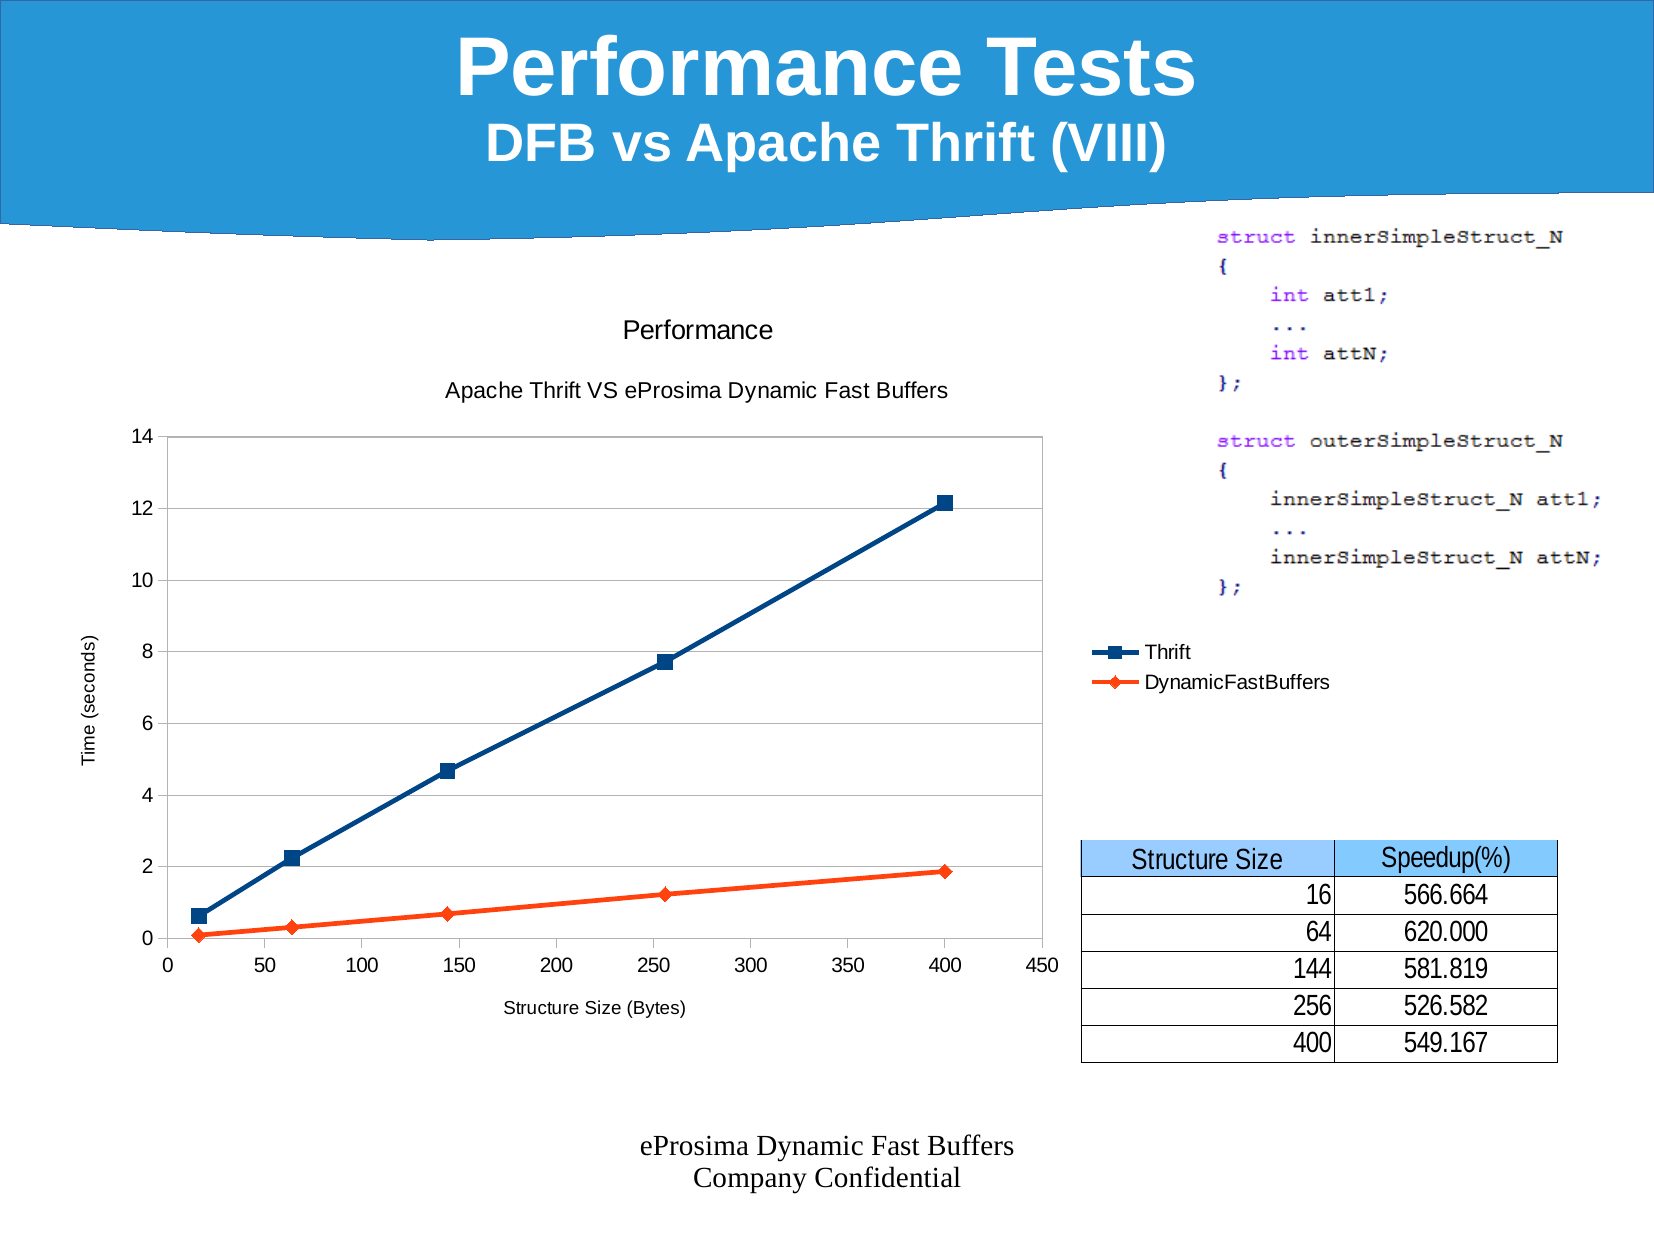

Performance Tests
DFB vs Apache Thrift (VIII)
### Chart: Performance
Apache Thrift VS eProsima Dynamic Fast Buffers
| Category | Thrift | DynamicFastBuffers |
|---|---|---|
eProsima Dynamic Fast Buffers